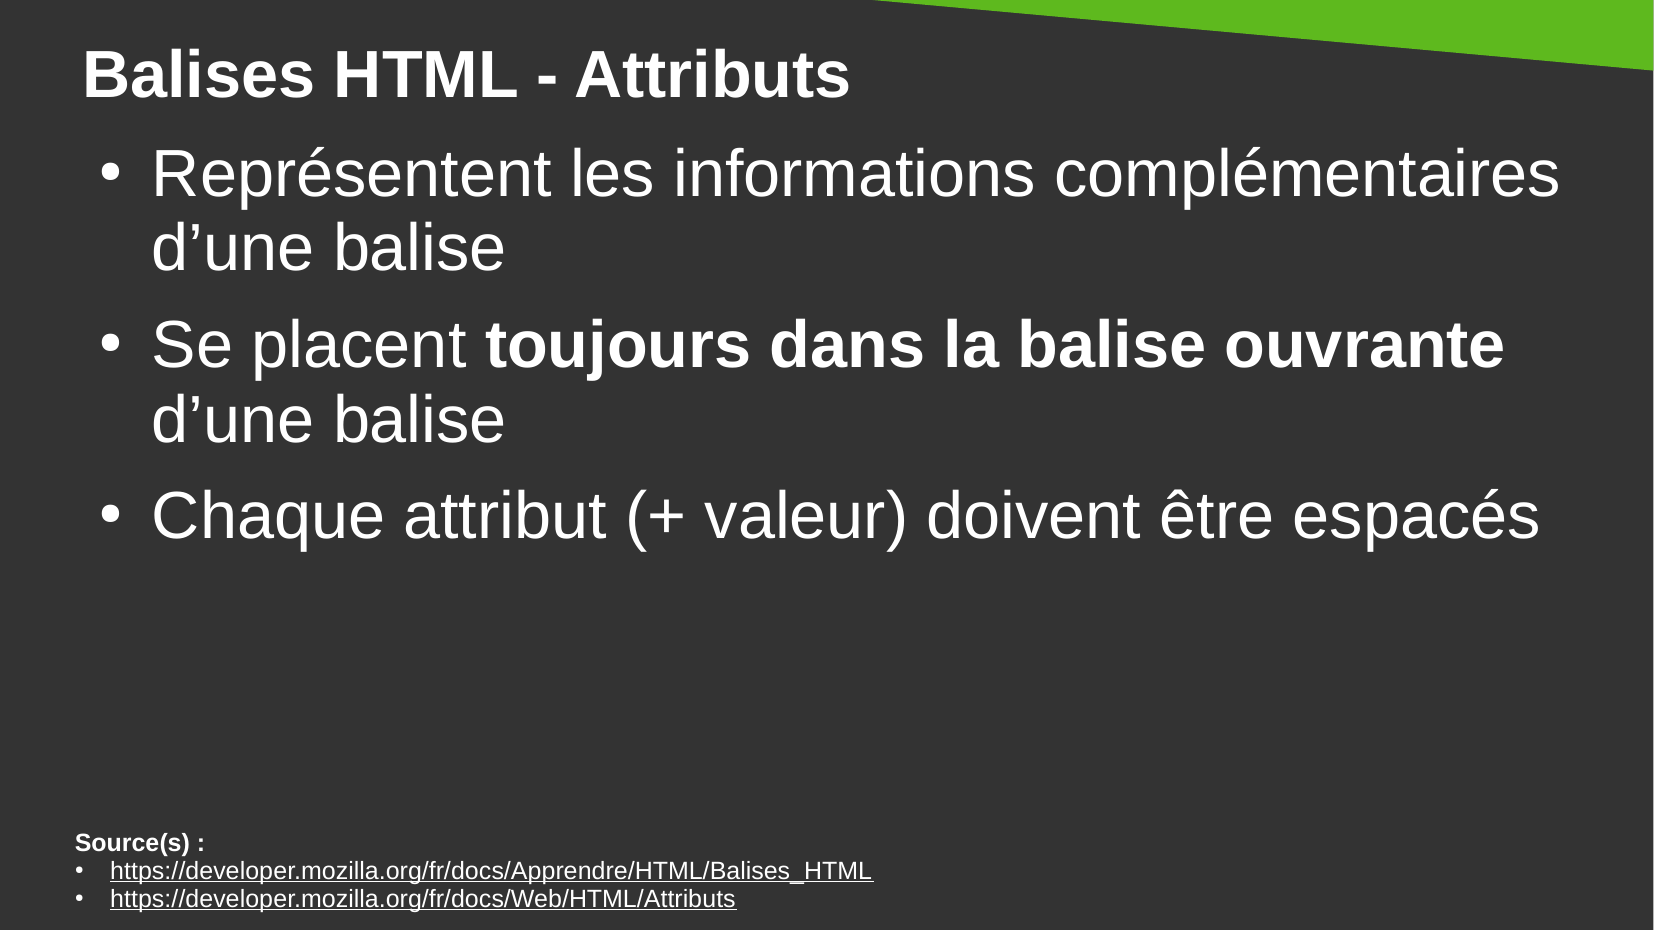

# Balises HTML - Attributs
Représentent les informations complémentaires d’une balise
Se placent toujours dans la balise ouvrante d’une balise
Chaque attribut (+ valeur) doivent être espacés
Source(s) :
https://developer.mozilla.org/fr/docs/Apprendre/HTML/Balises_HTML
https://developer.mozilla.org/fr/docs/Web/HTML/Attributs